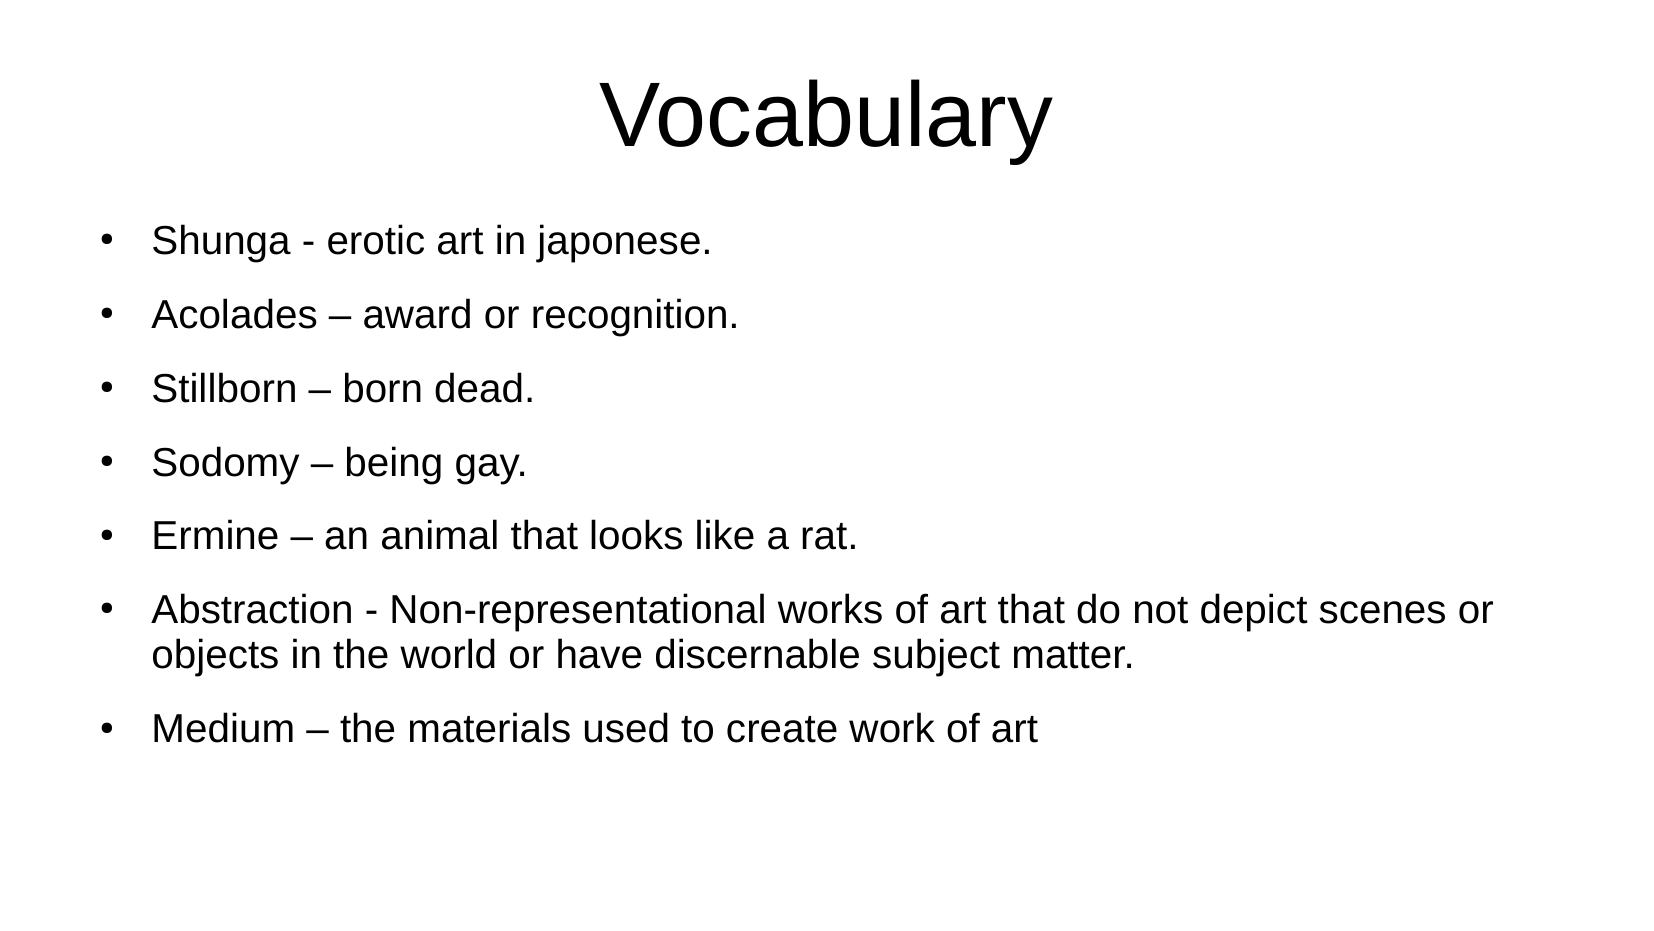

# Vocabulary
Shunga - erotic art in japonese.
Acolades – award or recognition.
Stillborn – born dead.
Sodomy – being gay.
Ermine – an animal that looks like a rat.
Abstraction - Non-representational works of art that do not depict scenes or objects in the world or have discernable subject matter.
Medium – the materials used to create work of art